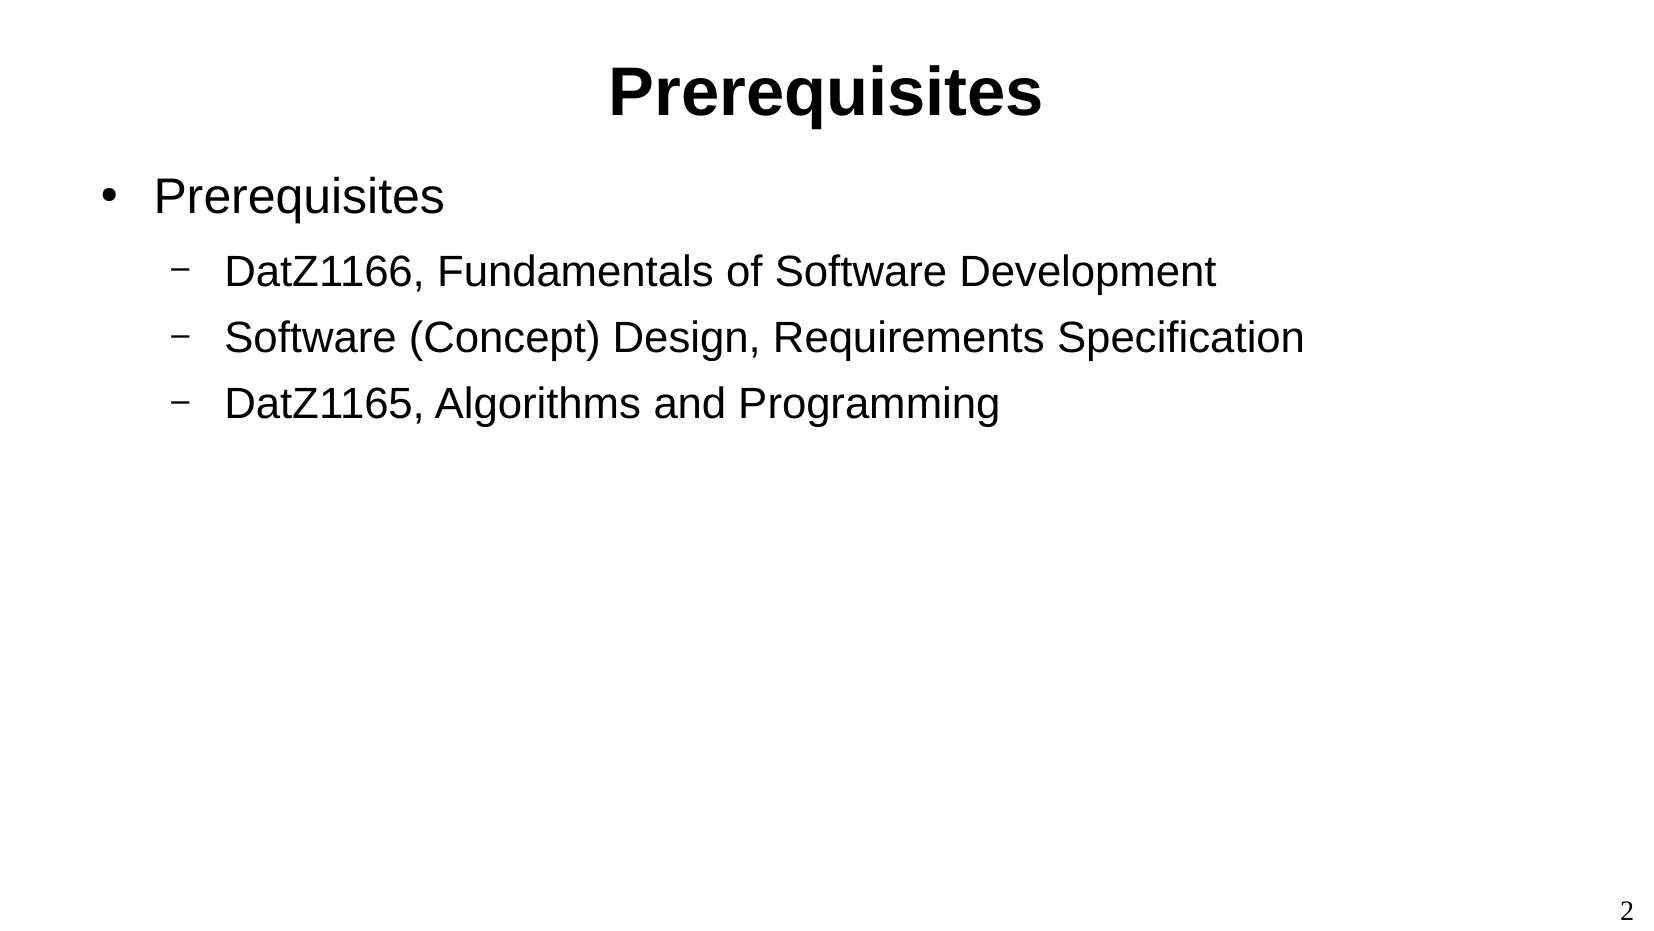

# Prerequisites
Prerequisites
DatZ1166, Fundamentals of Software Development
Software (Concept) Design, Requirements Specification
DatZ1165, Algorithms and Programming